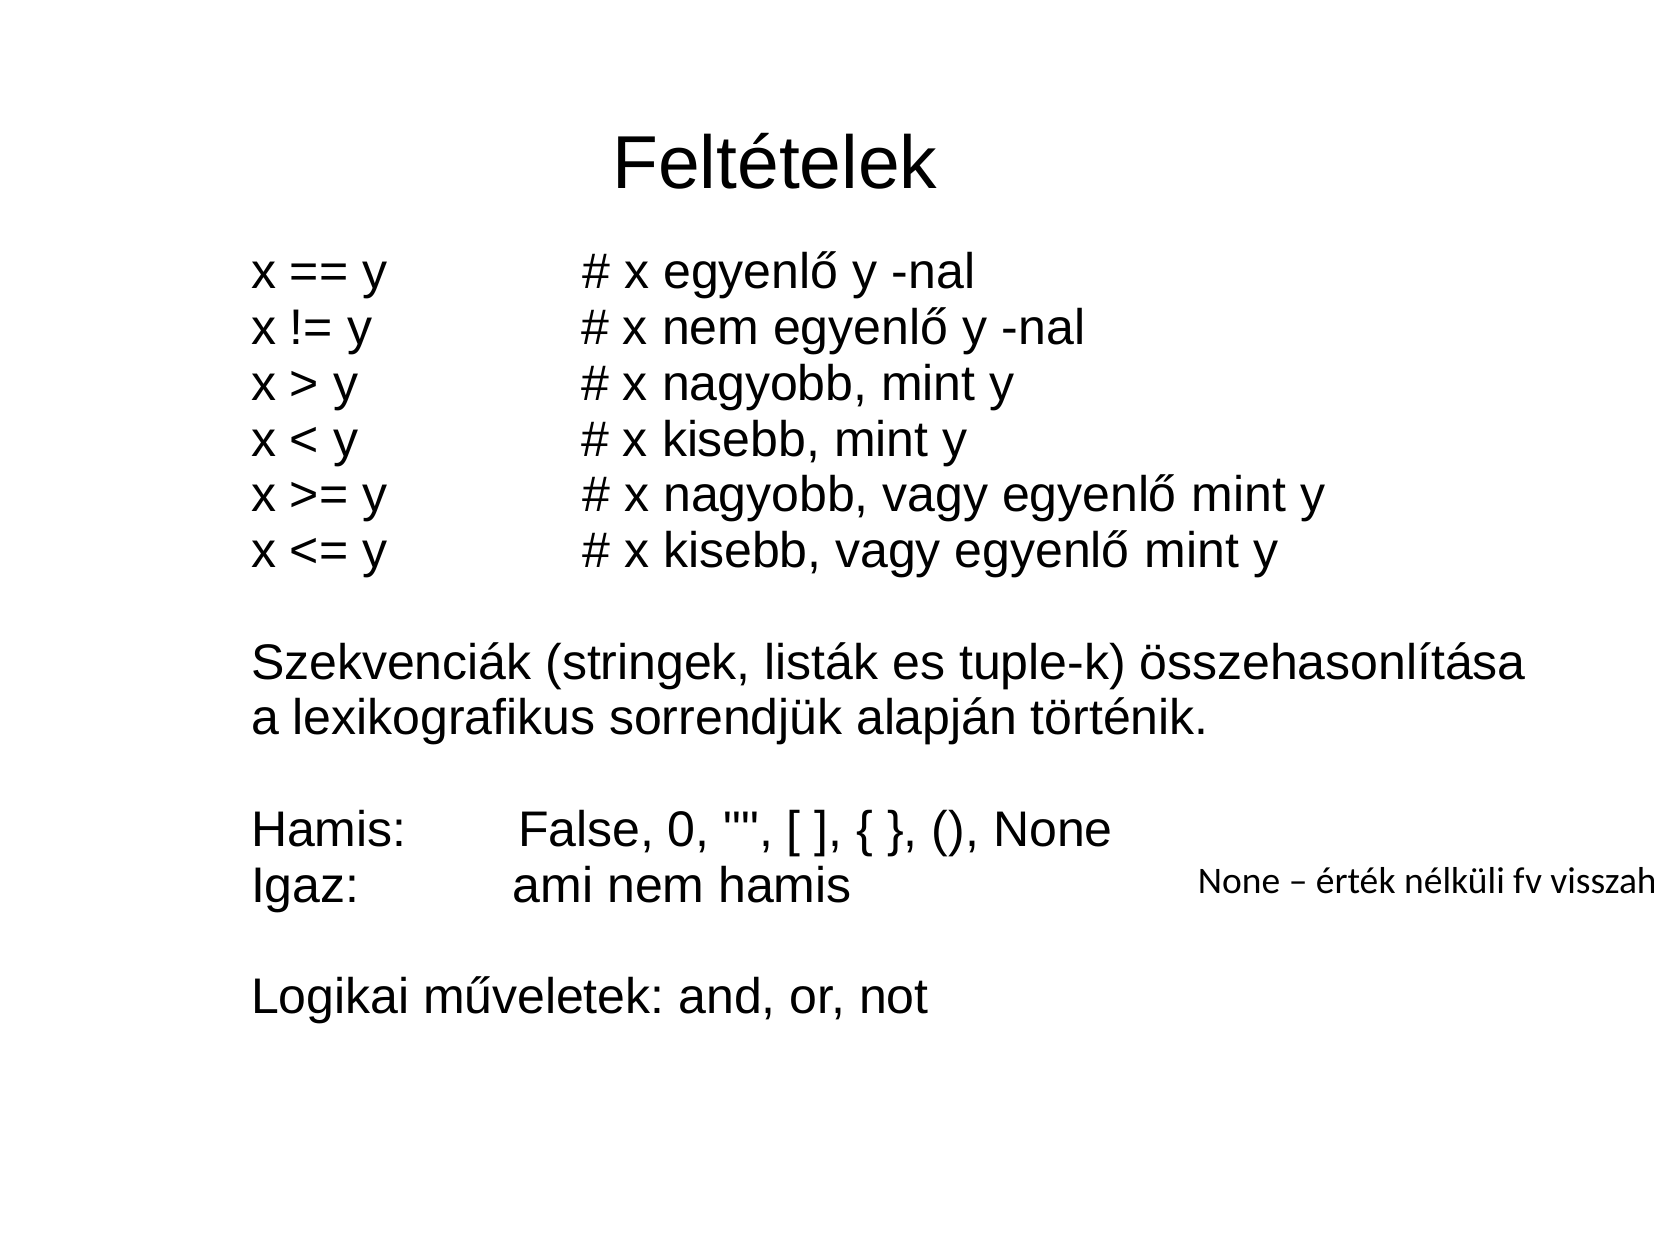

Feltételek
x == y # x egyenlő y -nal
x != y # x nem egyenlő y -nal
x > y # x nagyobb, mint y
x < y # x kisebb, mint y
x >= y # x nagyobb, vagy egyenlő mint y
x <= y # x kisebb, vagy egyenlő mint y
Szekvenciák (stringek, listák es tuple-k) összehasonlítása
a lexikografikus sorrendjük alapján történik.
Hamis: False, 0, "", [ ], { }, (), None
Igaz: ami nem hamis
Logikai műveletek: and, or, not
None – érték nélküli fv visszahívás